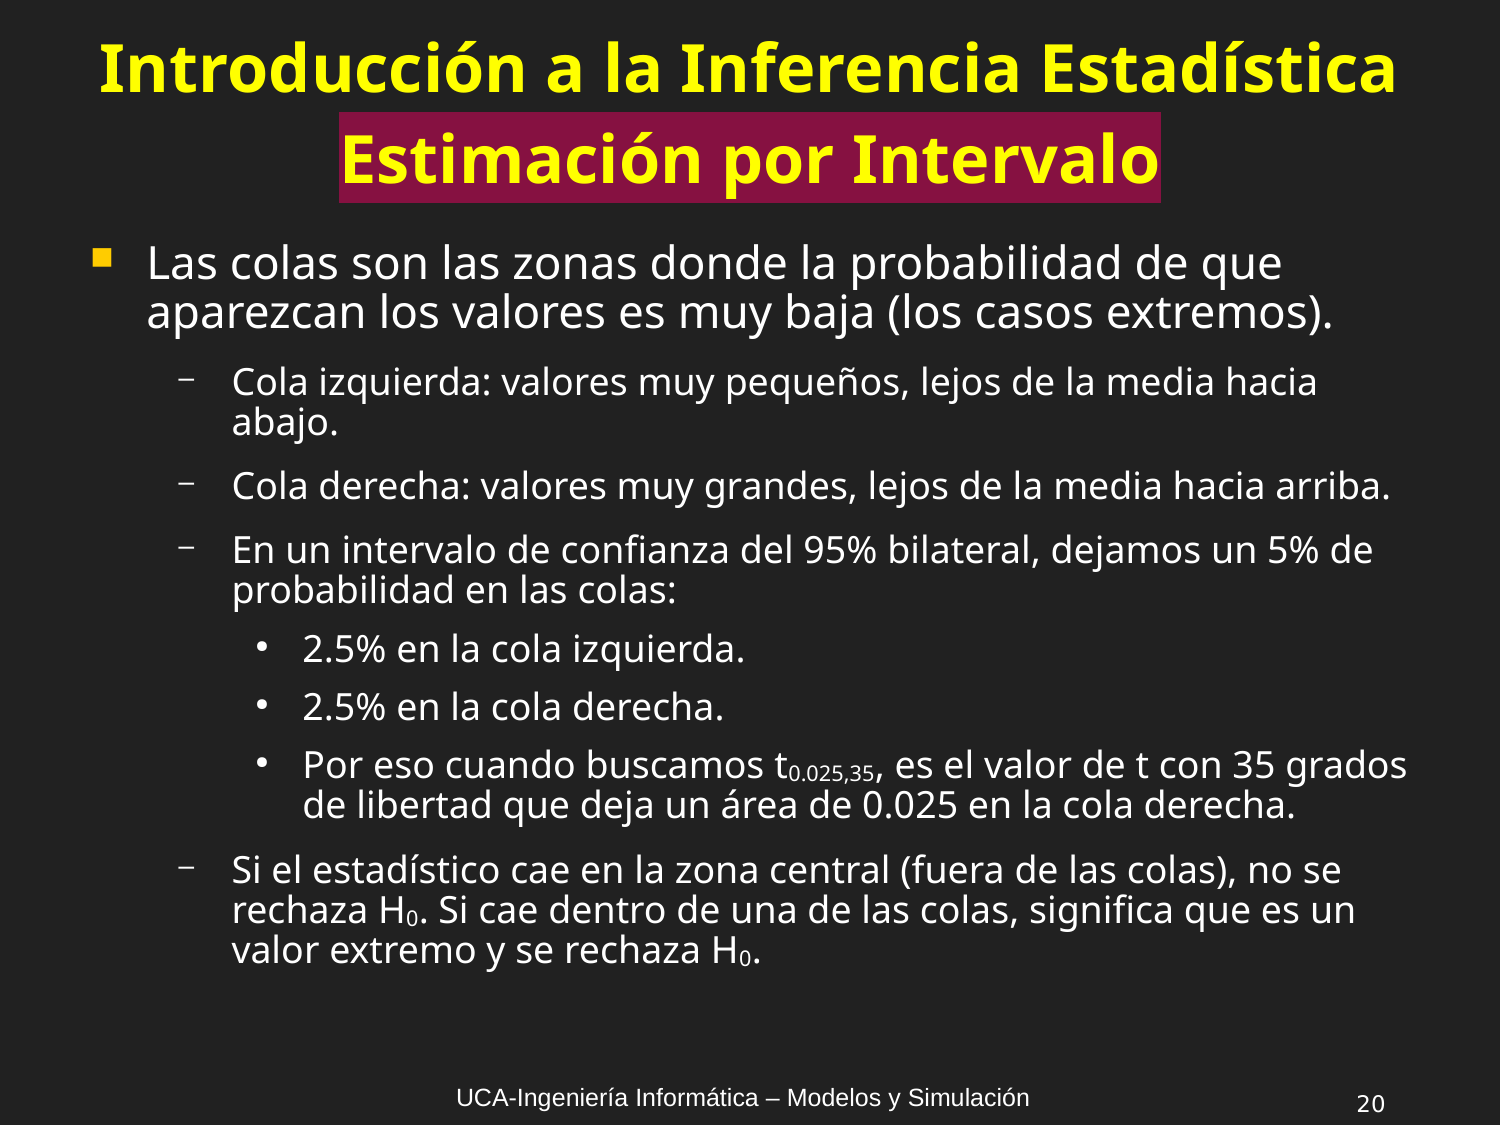

# Introducción a la Inferencia Estadística Estimación por Intervalo
Las colas son las zonas donde la probabilidad de que aparezcan los valores es muy baja (los casos extremos).
Cola izquierda: valores muy pequeños, lejos de la media hacia abajo.
Cola derecha: valores muy grandes, lejos de la media hacia arriba.
En un intervalo de confianza del 95% bilateral, dejamos un 5% de probabilidad en las colas:
2.5% en la cola izquierda.
2.5% en la cola derecha.
Por eso cuando buscamos t0.025,35, es el valor de t con 35 grados de libertad que deja un área de 0.025 en la cola derecha.
Si el estadístico cae en la zona central (fuera de las colas), no se rechaza H0. Si cae dentro de una de las colas, significa que es un valor extremo y se rechaza H0.